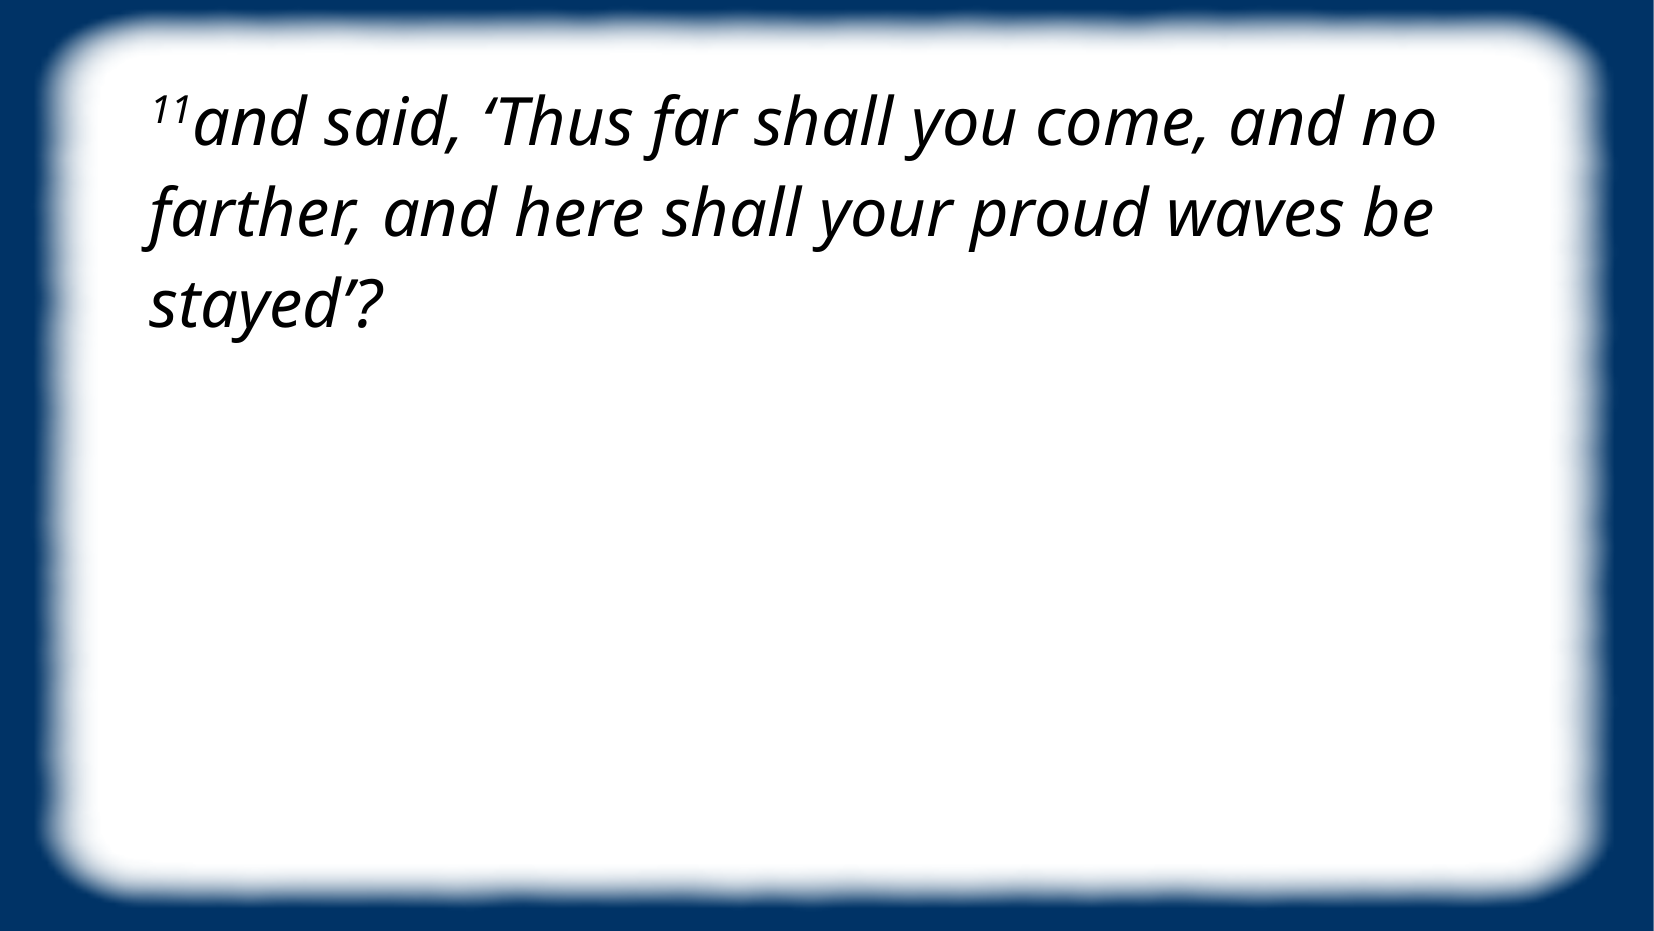

11and said, ‘Thus far shall you come, and no farther, and here shall your proud waves be stayed’?